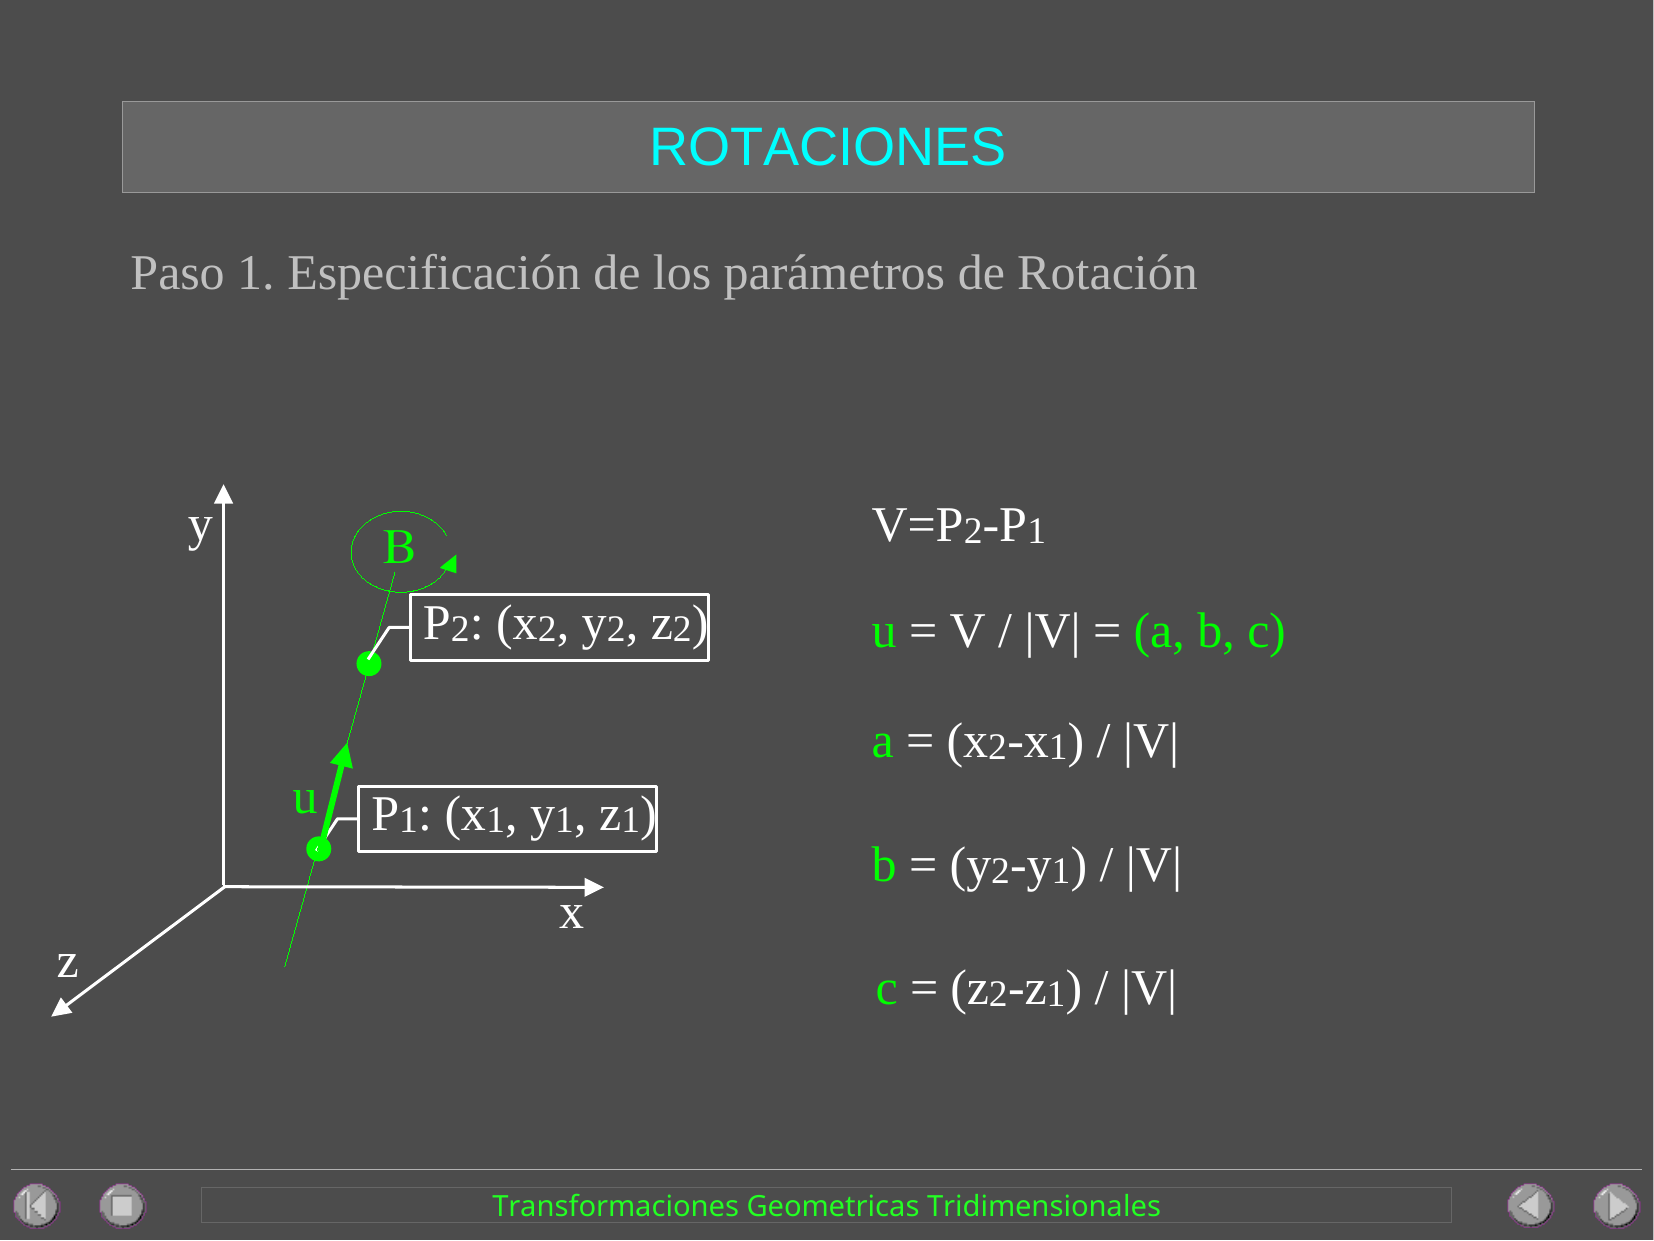

# ROTACIONES
Paso 1. Especificación de los parámetros de Rotación
y
x
z
B
u
V=P2-P1
u = V / |V| = (a, b, c)
a = (x2-x1) / |V|
b = (y2-y1) / |V|
c = (z2-z1) / |V|